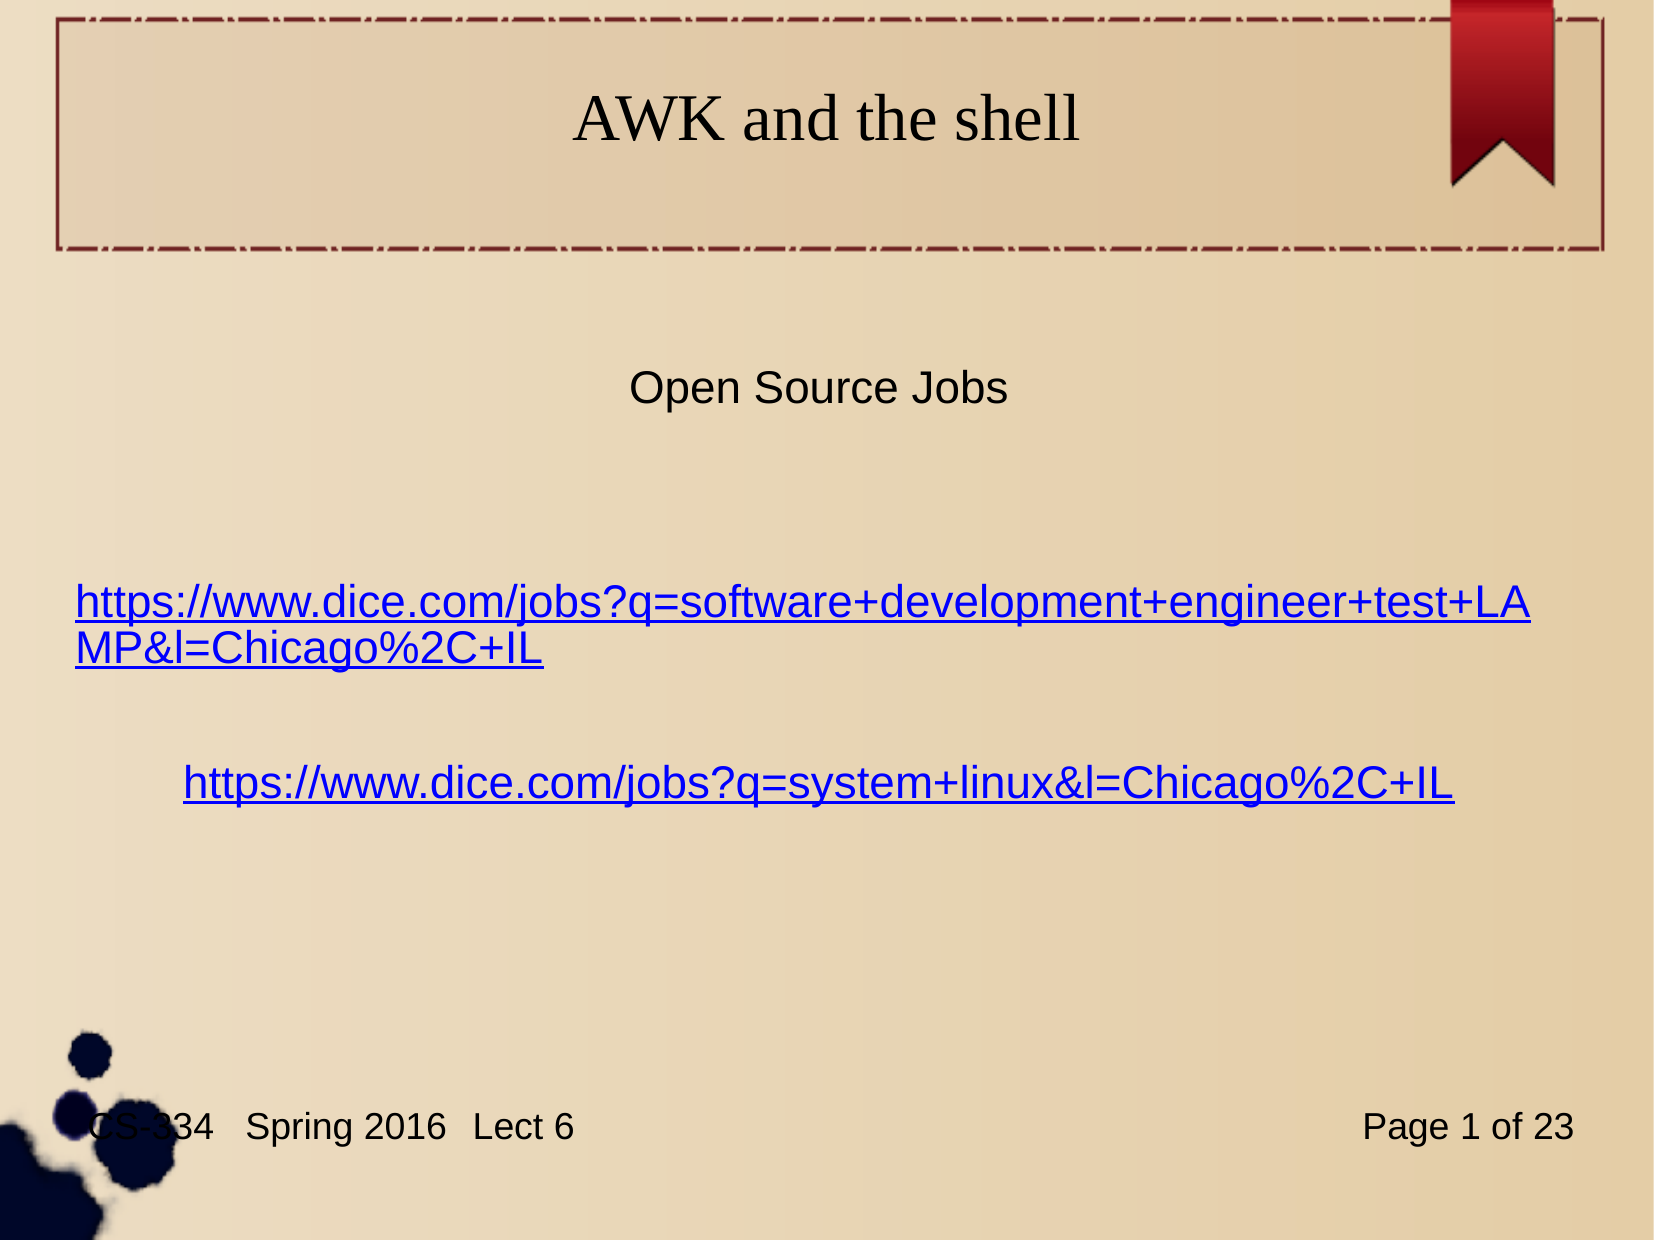

AWK and the shell
Open Source Jobs
https://www.dice.com/jobs?q=software+development+engineer+test+LAMP&l=Chicago%2C+IL
https://www.dice.com/jobs?q=system+linux&l=Chicago%2C+IL
CS-334 Spring 2016	 Lect 6											Page of 23